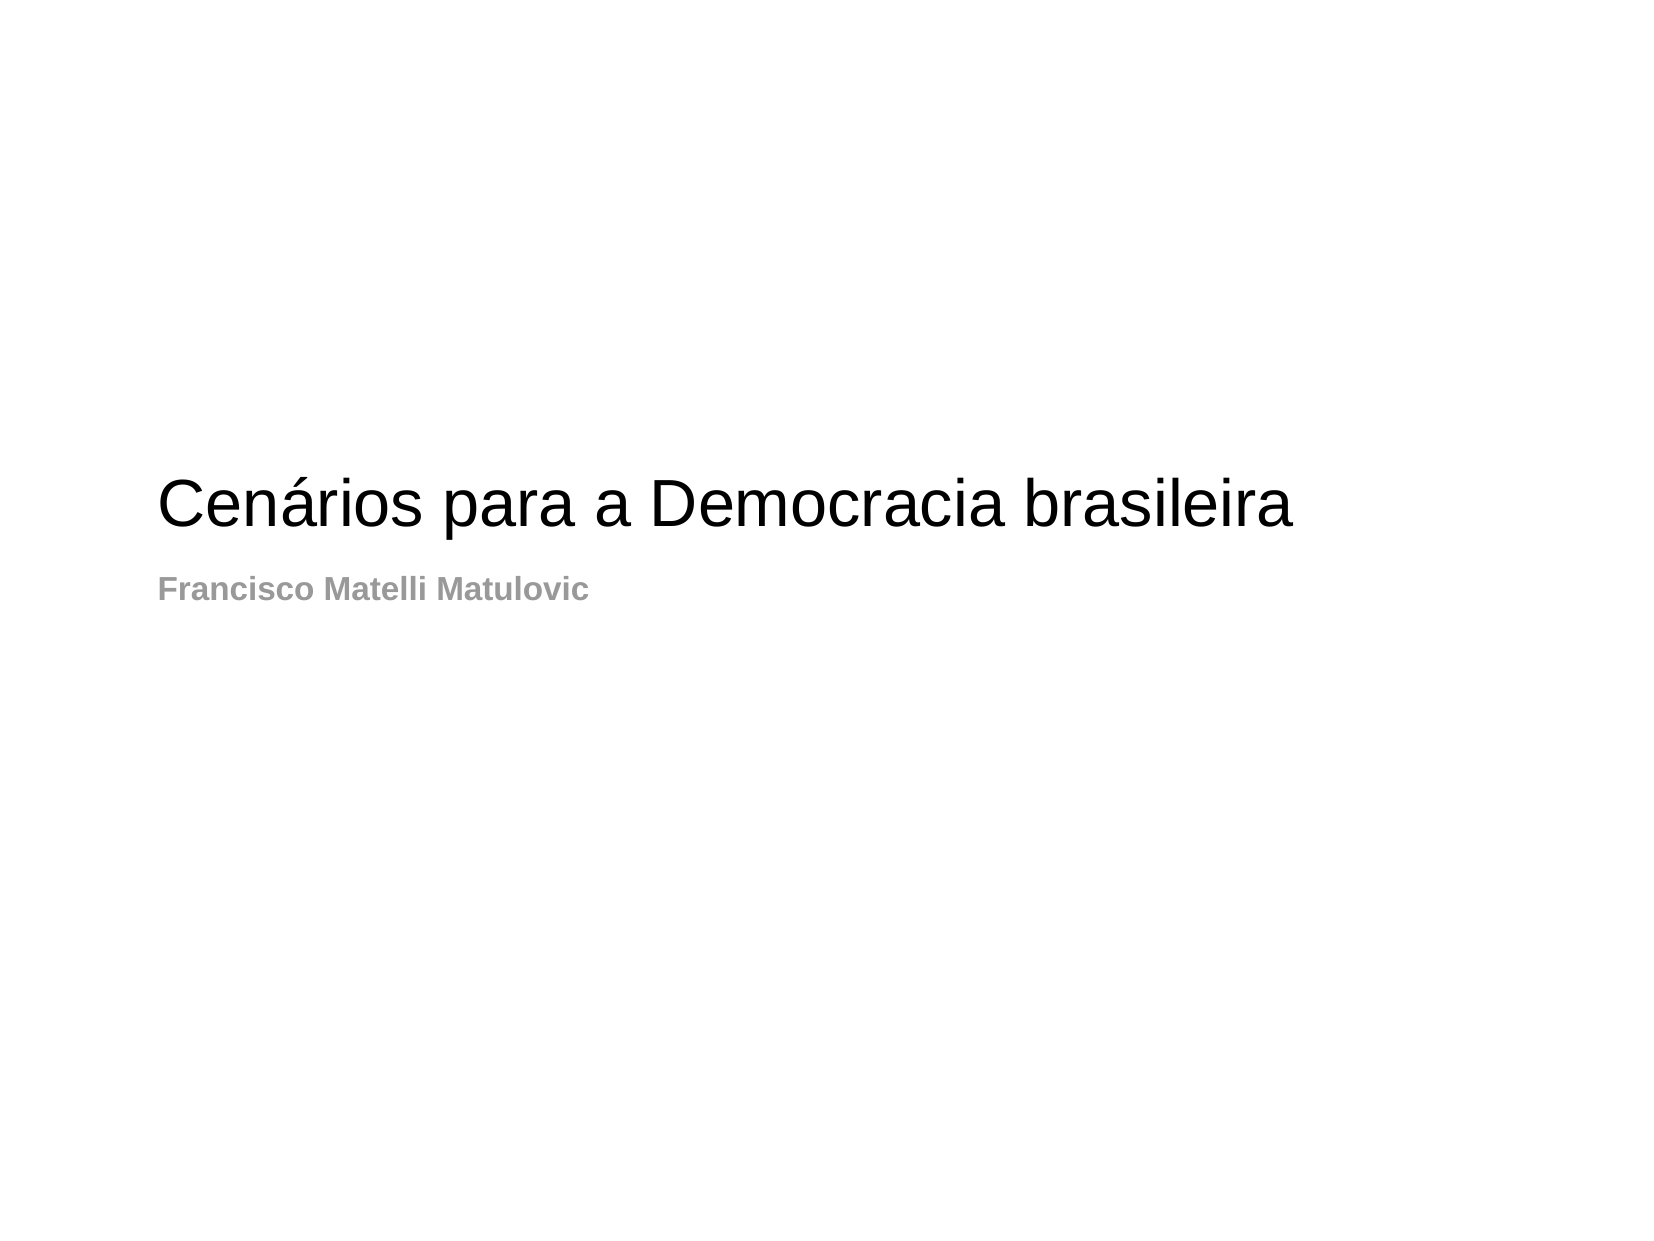

# Cenários para a Democracia brasileira
Francisco Matelli Matulovic